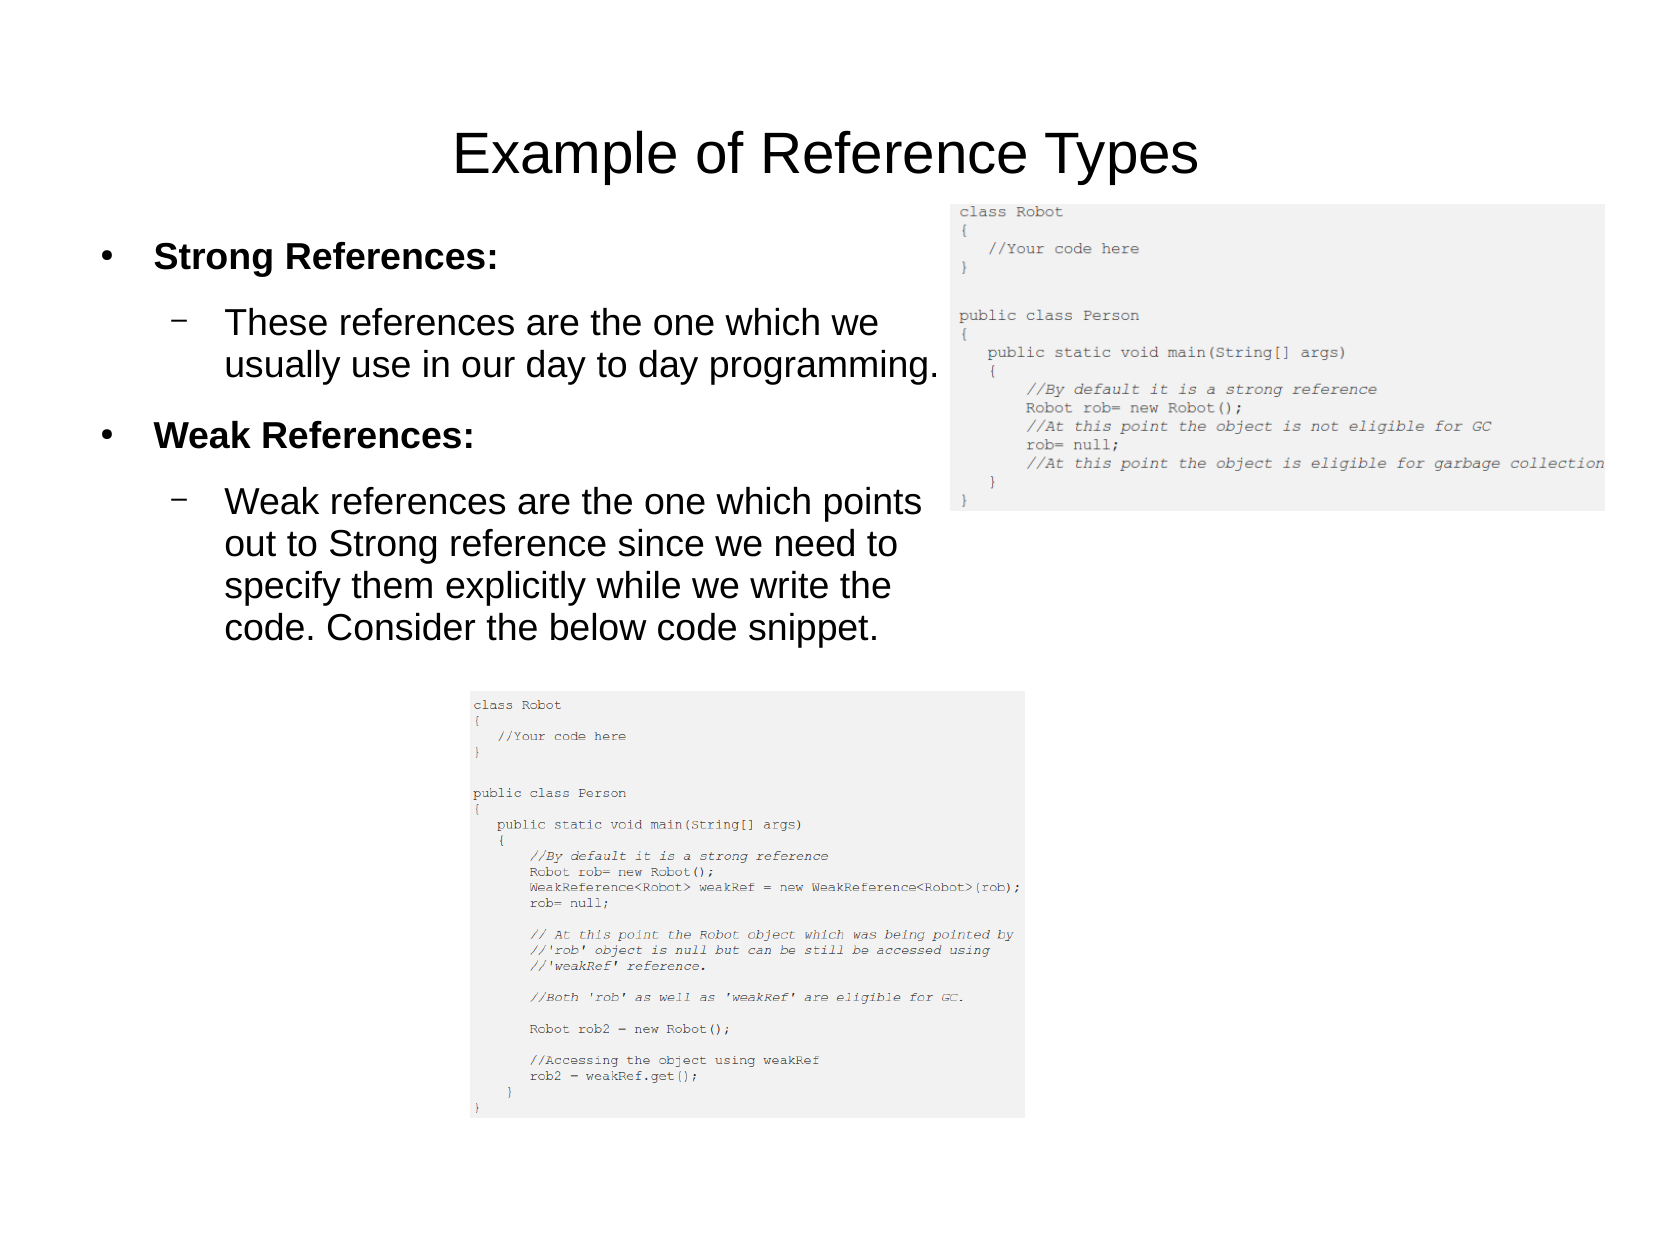

# Example of Reference Types
Strong References:
These references are the one which we
usually use in our day to day programming.
Weak References:
Weak references are the one which points
out to Strong reference since we need to
specify them explicitly while we write the
code. Consider the below code snippet.